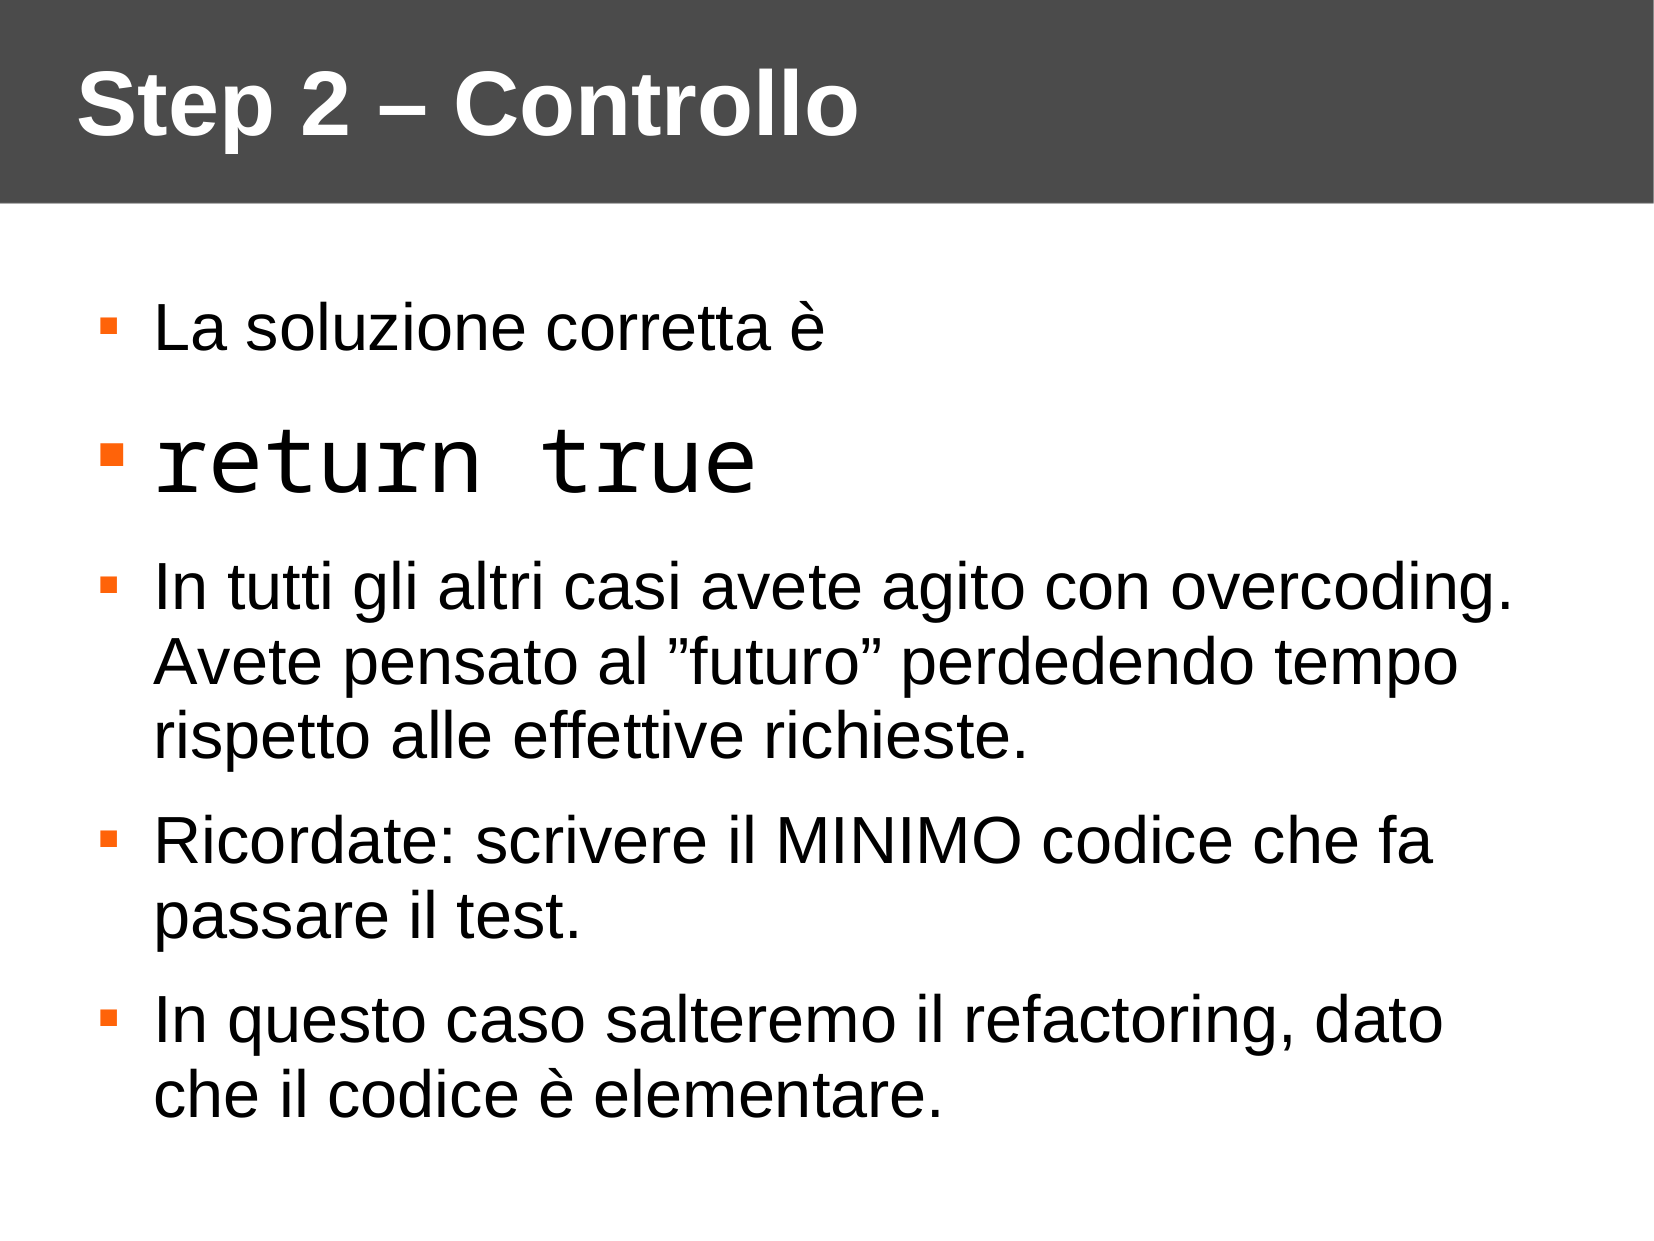

# Step 2 – Controllo
La soluzione corretta è
return true
In tutti gli altri casi avete agito con overcoding. Avete pensato al ”futuro” perdedendo tempo rispetto alle effettive richieste.
Ricordate: scrivere il MINIMO codice che fa passare il test.
In questo caso salteremo il refactoring, dato che il codice è elementare.